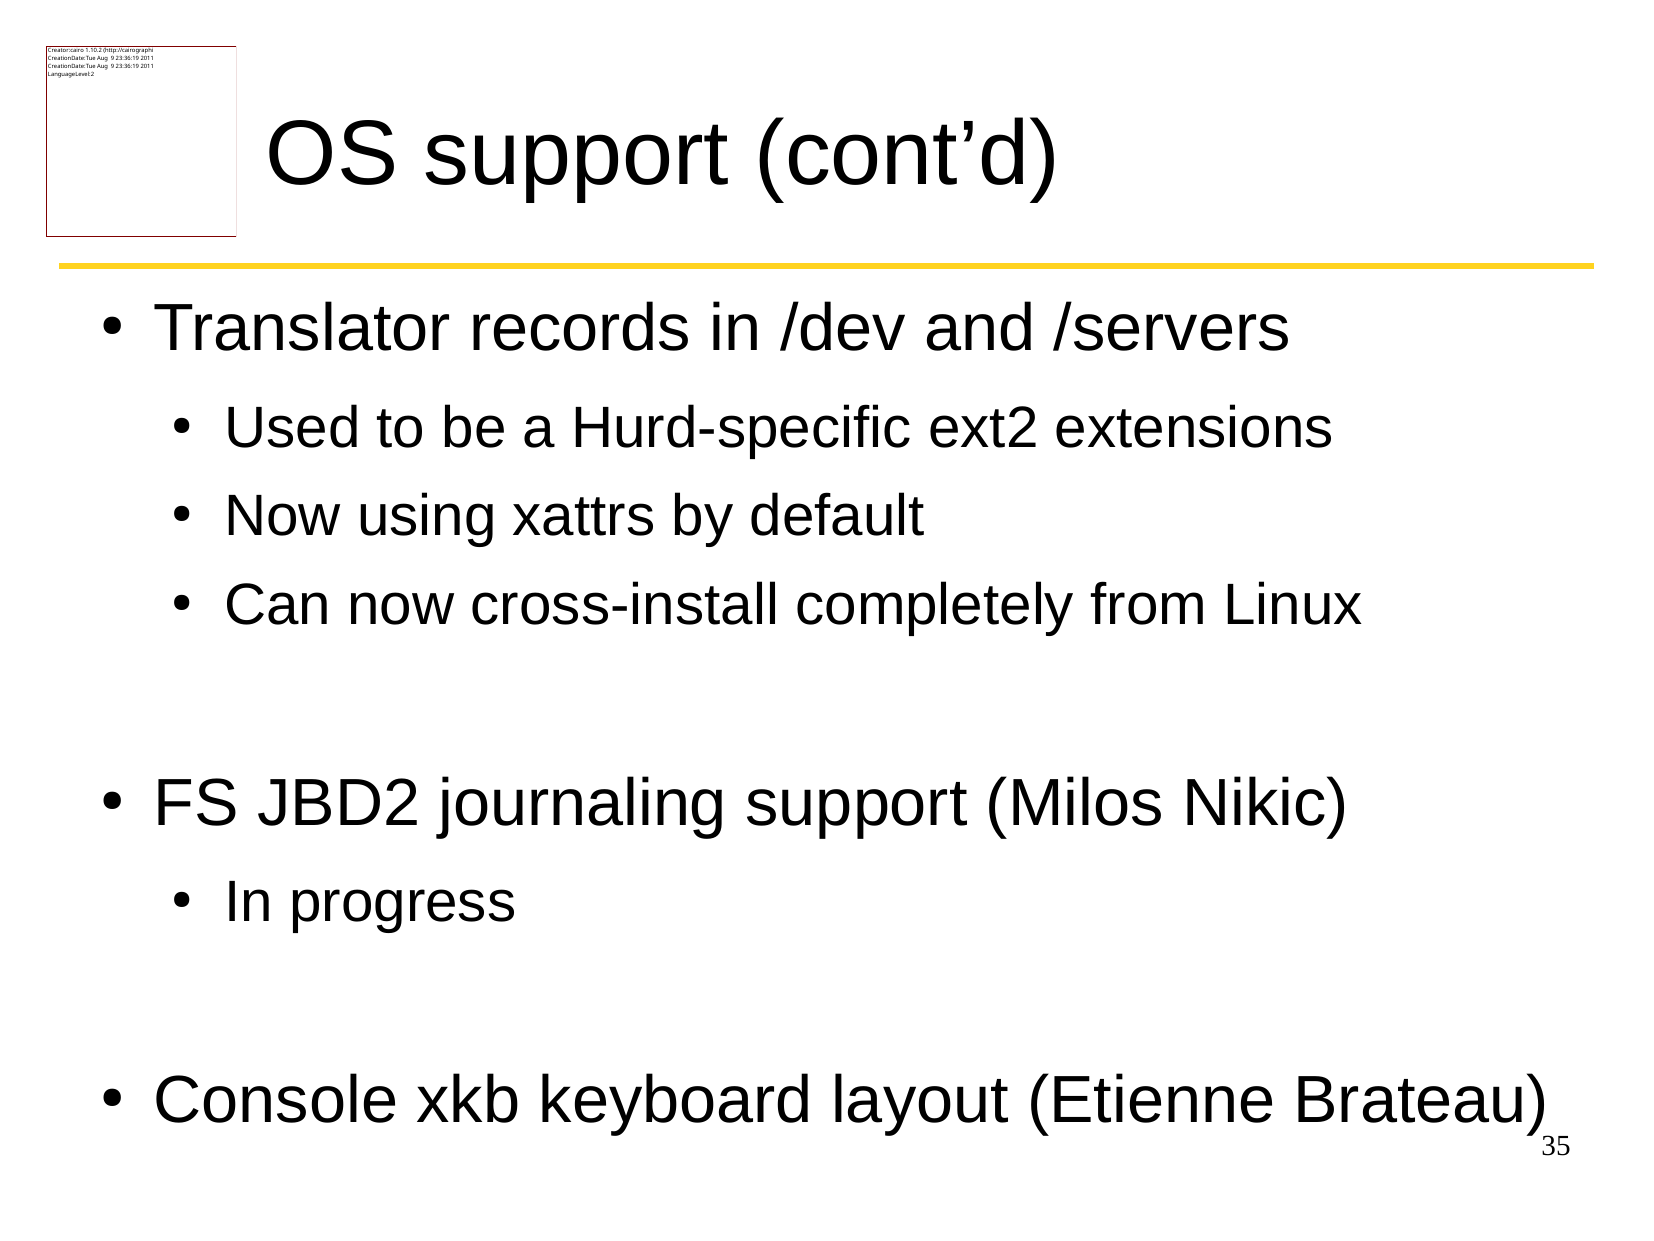

# OS support (cont’d)
Translator records in /dev and /servers
Used to be a Hurd-specific ext2 extensions
Now using xattrs by default
Can now cross-install completely from Linux
FS JBD2 journaling support (Milos Nikic)
In progress
Console xkb keyboard layout (Etienne Brateau)
35